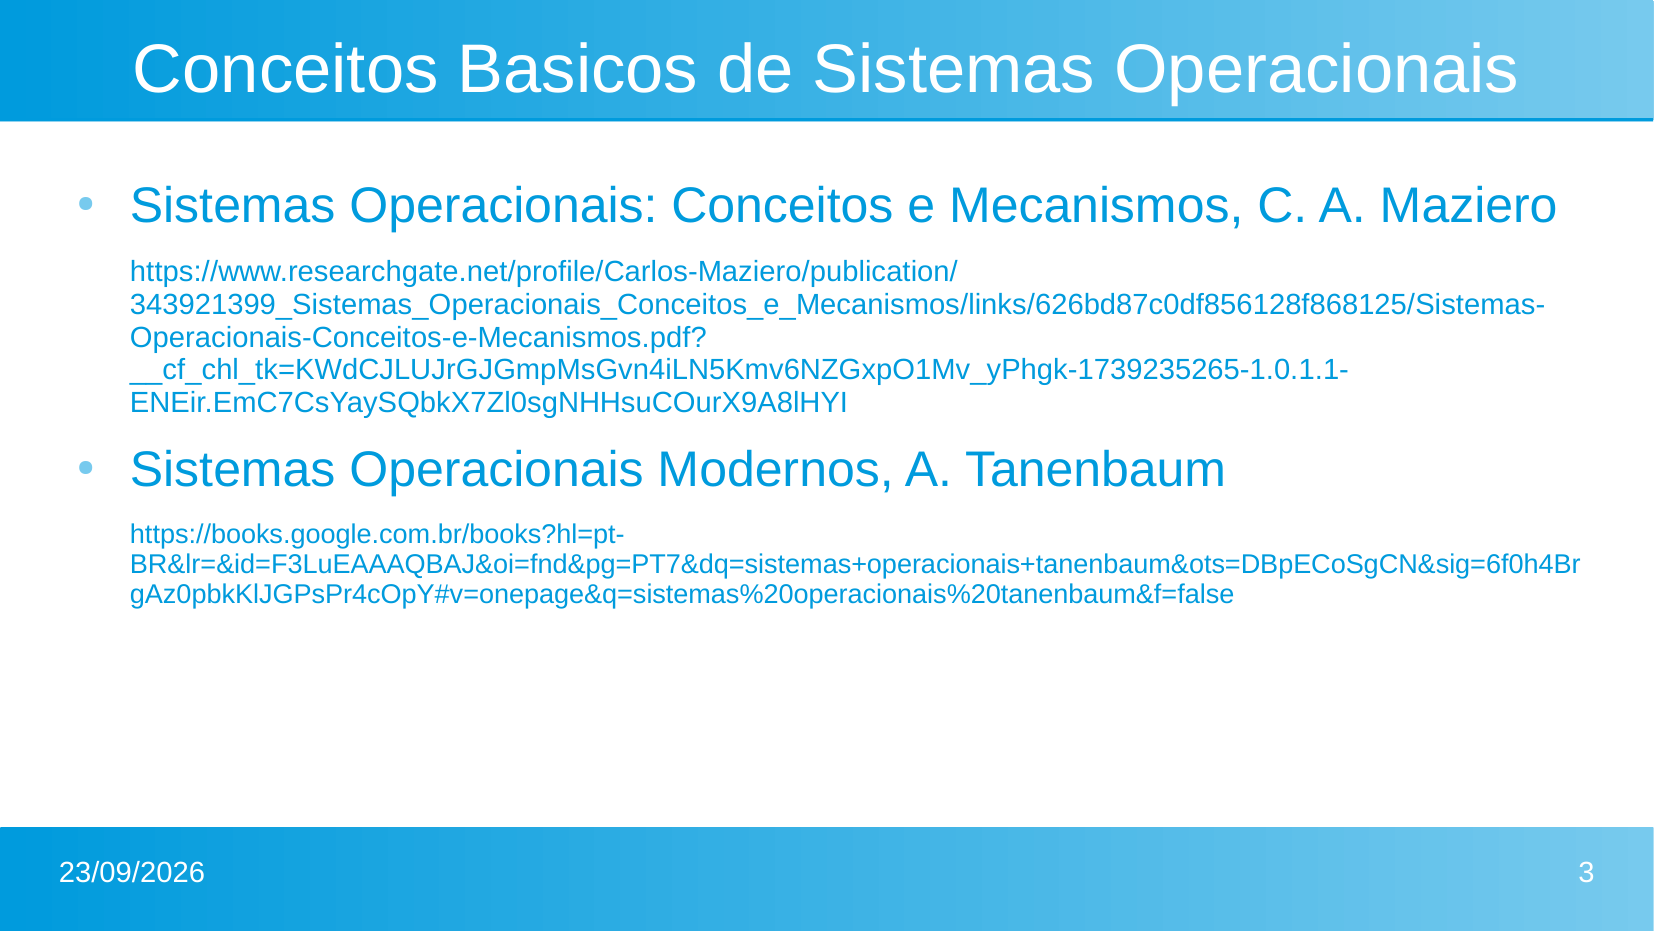

# Conceitos Basicos de Sistemas Operacionais
Sistemas Operacionais: Conceitos e Mecanismos, C. A. Maziero
https://www.researchgate.net/profile/Carlos-Maziero/publication/343921399_Sistemas_Operacionais_Conceitos_e_Mecanismos/links/626bd87c0df856128f868125/Sistemas-Operacionais-Conceitos-e-Mecanismos.pdf?__cf_chl_tk=KWdCJLUJrGJGmpMsGvn4iLN5Kmv6NZGxpO1Mv_yPhgk-1739235265-1.0.1.1-ENEir.EmC7CsYaySQbkX7Zl0sgNHHsuCOurX9A8lHYI
Sistemas Operacionais Modernos, A. Tanenbaum
https://books.google.com.br/books?hl=pt-BR&lr=&id=F3LuEAAAQBAJ&oi=fnd&pg=PT7&dq=sistemas+operacionais+tanenbaum&ots=DBpECoSgCN&sig=6f0h4BrgAz0pbkKlJGPsPr4cOpY#v=onepage&q=sistemas%20operacionais%20tanenbaum&f=false
3